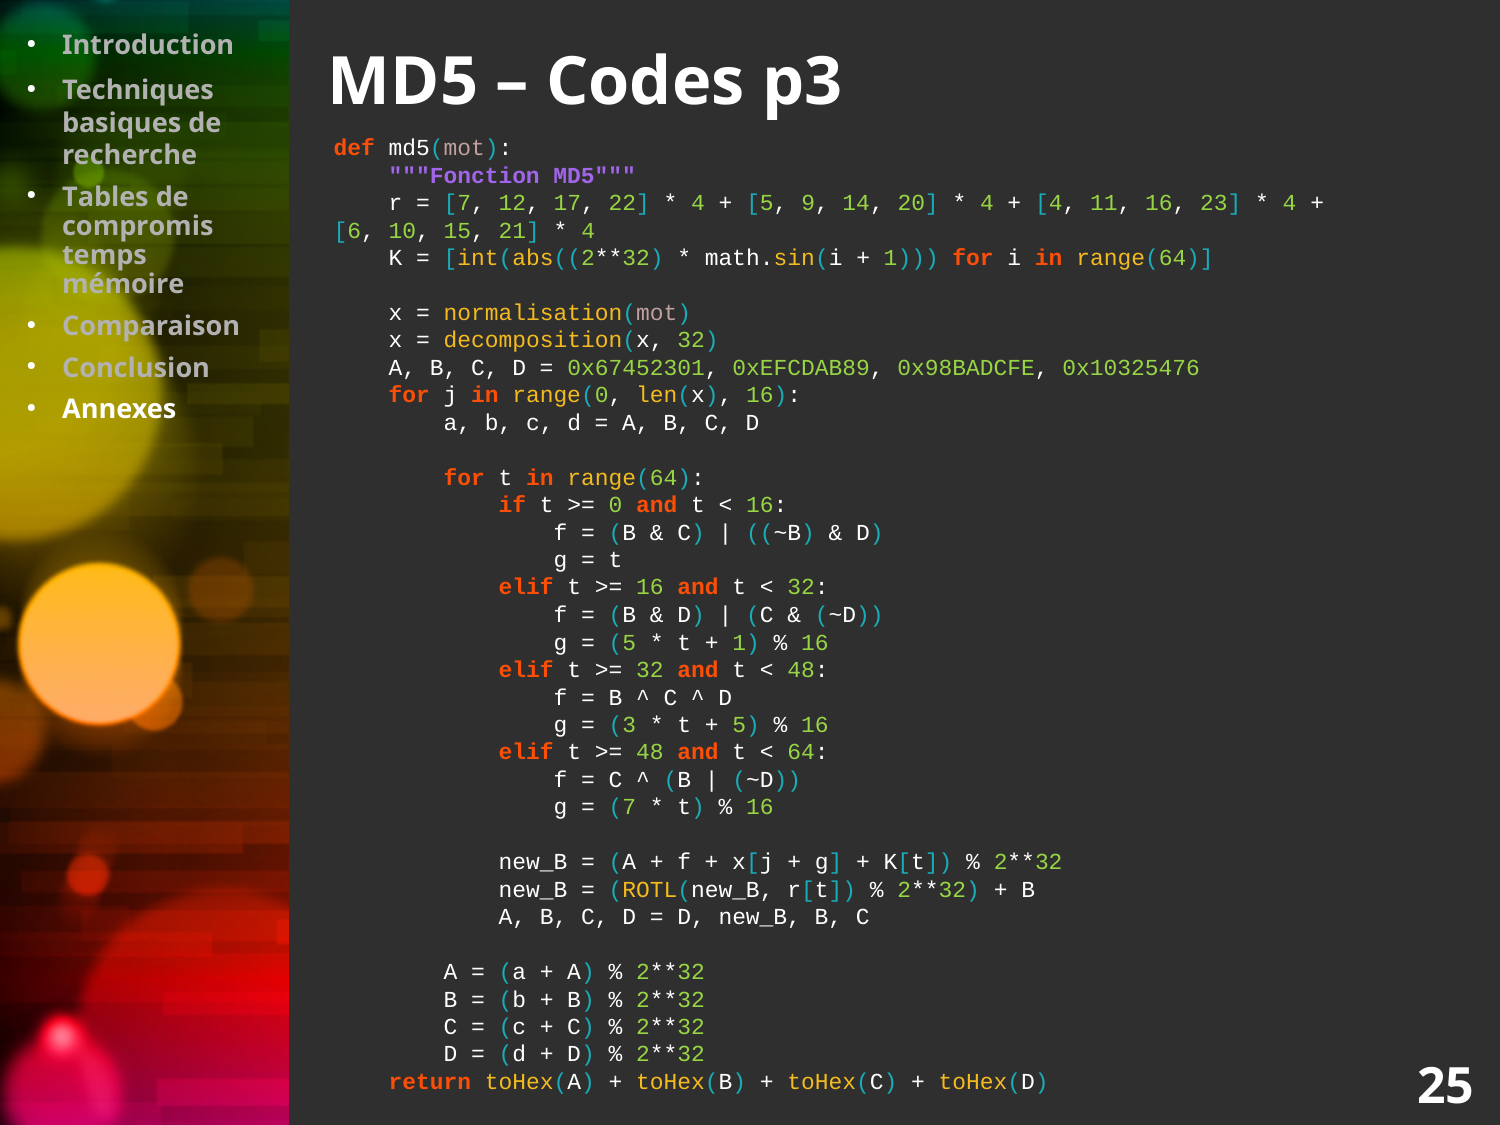

# MD5 – Codes p3
Introduction
Techniques basiques de recherche
Tables de compromis temps mémoire
Comparaison
Conclusion
Annexes
def md5(mot):
 """Fonction MD5"""
 r = [7, 12, 17, 22] * 4 + [5, 9, 14, 20] * 4 + [4, 11, 16, 23] * 4 + [6, 10, 15, 21] * 4
 K = [int(abs((2**32) * math.sin(i + 1))) for i in range(64)]
 x = normalisation(mot)
 x = decomposition(x, 32)
 A, B, C, D = 0x67452301, 0xEFCDAB89, 0x98BADCFE, 0x10325476
 for j in range(0, len(x), 16):
 a, b, c, d = A, B, C, D
 for t in range(64):
 if t >= 0 and t < 16:
 f = (B & C) | ((~B) & D)
 g = t
 elif t >= 16 and t < 32:
 f = (B & D) | (C & (~D))
 g = (5 * t + 1) % 16
 elif t >= 32 and t < 48:
 f = B ^ C ^ D
 g = (3 * t + 5) % 16
 elif t >= 48 and t < 64:
 f = C ^ (B | (~D))
 g = (7 * t) % 16
 new_B = (A + f + x[j + g] + K[t]) % 2**32
 new_B = (ROTL(new_B, r[t]) % 2**32) + B
 A, B, C, D = D, new_B, B, C
 A = (a + A) % 2**32
 B = (b + B) % 2**32
 C = (c + C) % 2**32
 D = (d + D) % 2**32
 return toHex(A) + toHex(B) + toHex(C) + toHex(D)